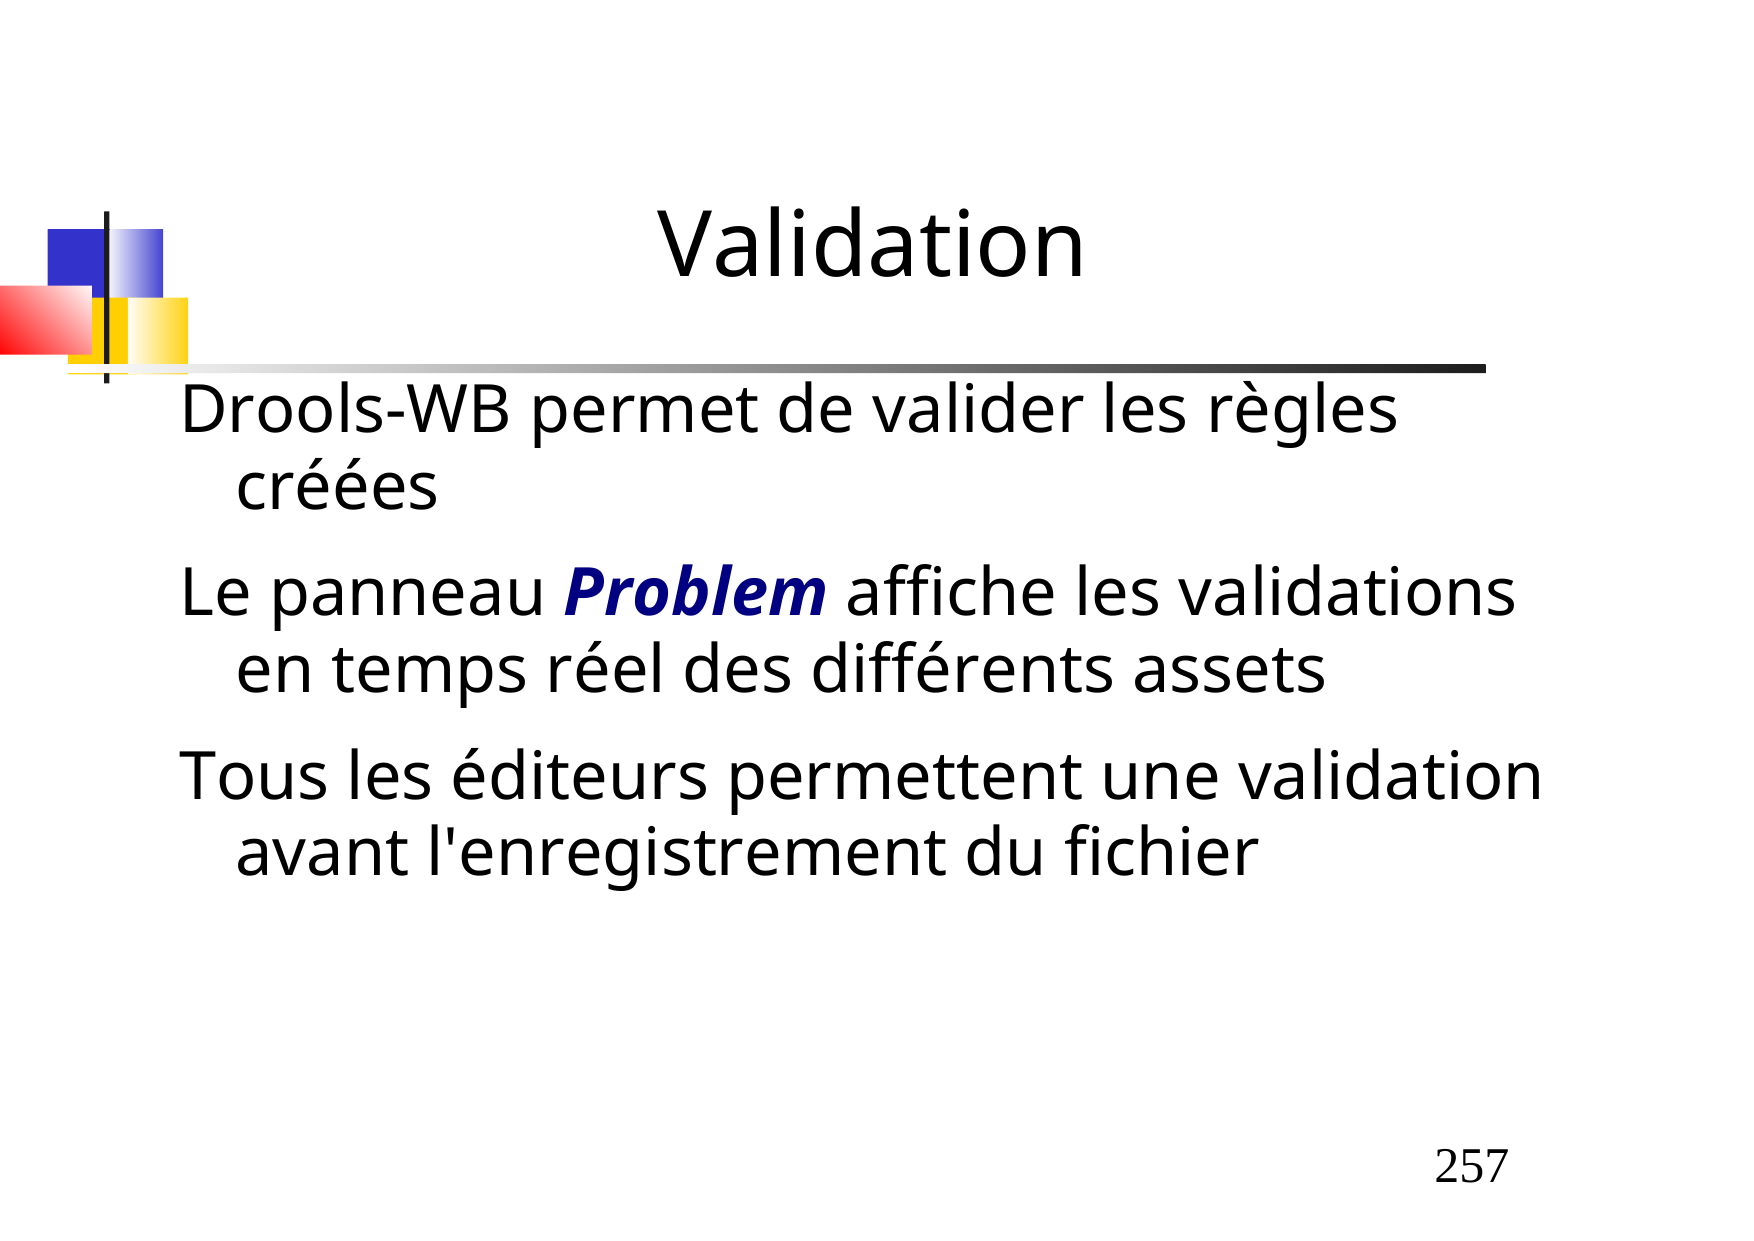

# Validation
Drools-WB permet de valider les règles créées
Le panneau Problem affiche les validations en temps réel des différents assets
Tous les éditeurs permettent une validation avant l'enregistrement du fichier